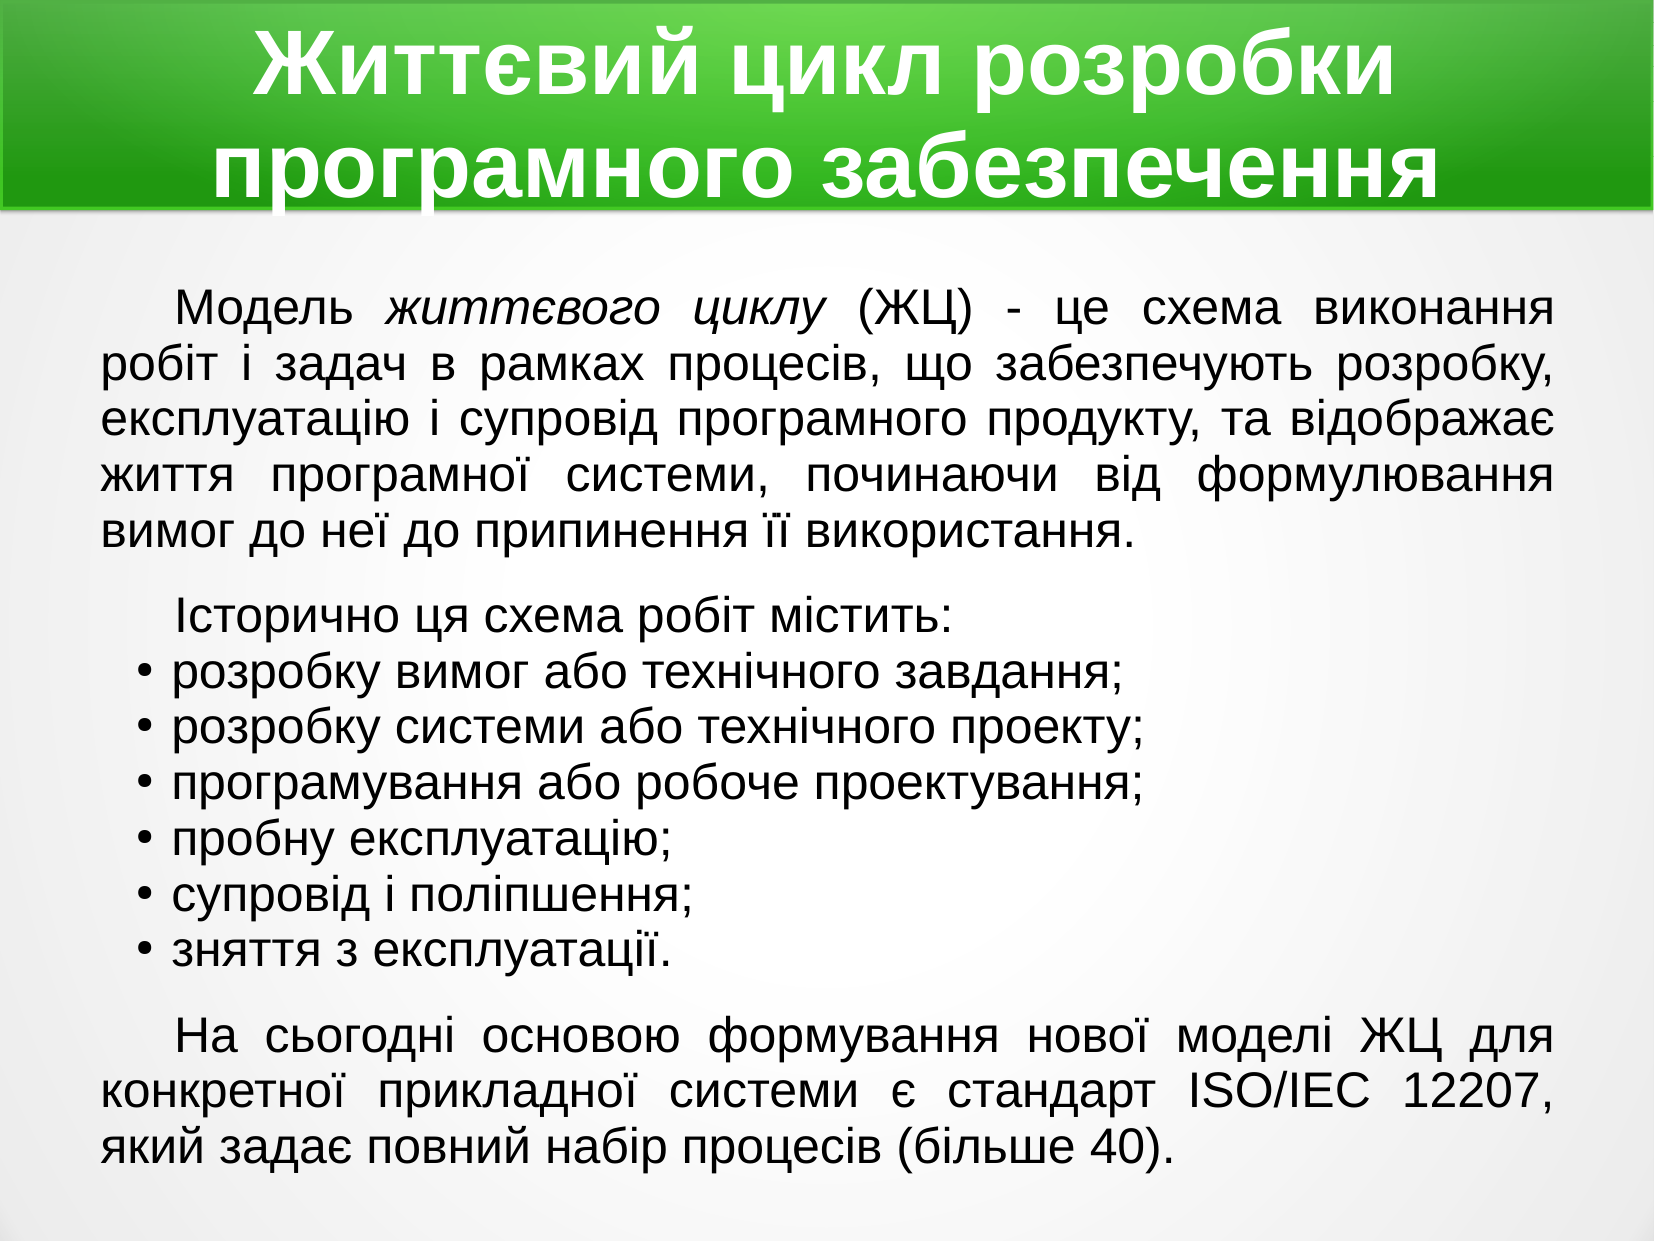

# Життєвий цикл розробки програмного забезпечення
	Модель життєвого циклу (ЖЦ) - це схема виконання робіт і задач в рамках процесів, що забезпечують розробку, експлуатацію і супровід програмного продукту, та відображає життя програмної системи, починаючи від формулювання вимог до неї до припинення її використання.
	Історично ця схема робіт містить:
розробку вимог або технічного завдання;
розробку системи або технічного проекту;
програмування або робоче проектування;
пробну експлуатацію;
супровід і поліпшення;
зняття з експлуатації.
	На сьогодні основою формування нової моделі ЖЦ для конкретної прикладної системи є стандарт ISO/IEC 12207, який задає повний набір процесів (більше 40).